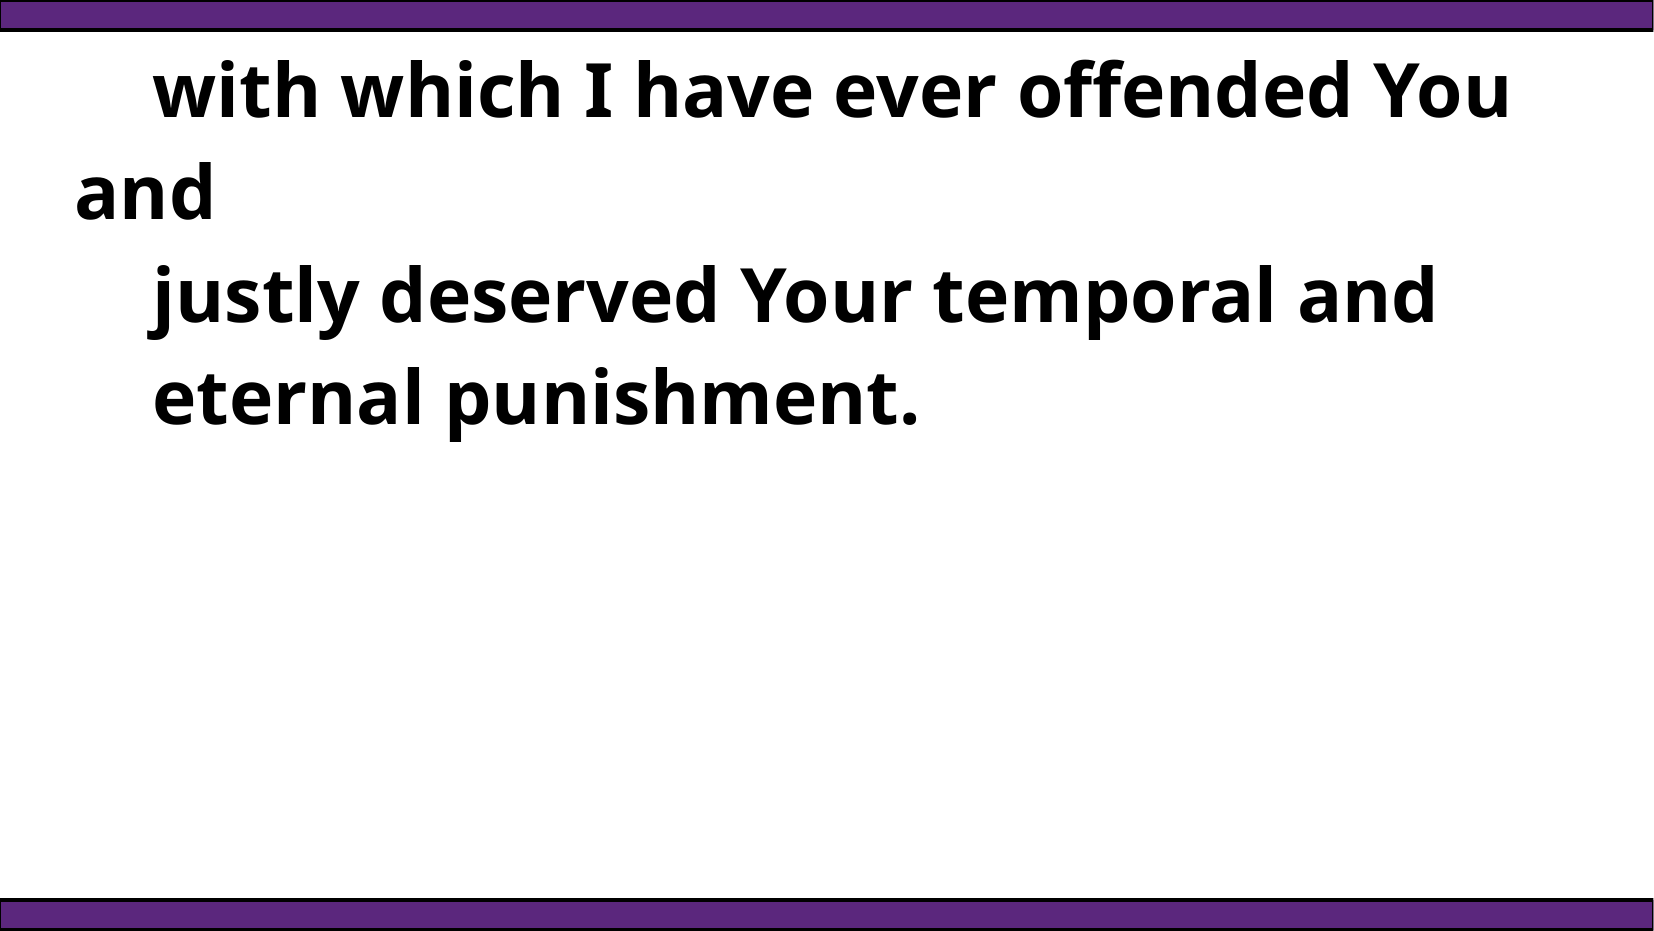

with which I have ever offended You and
 justly deserved Your temporal and
 eternal punishment.